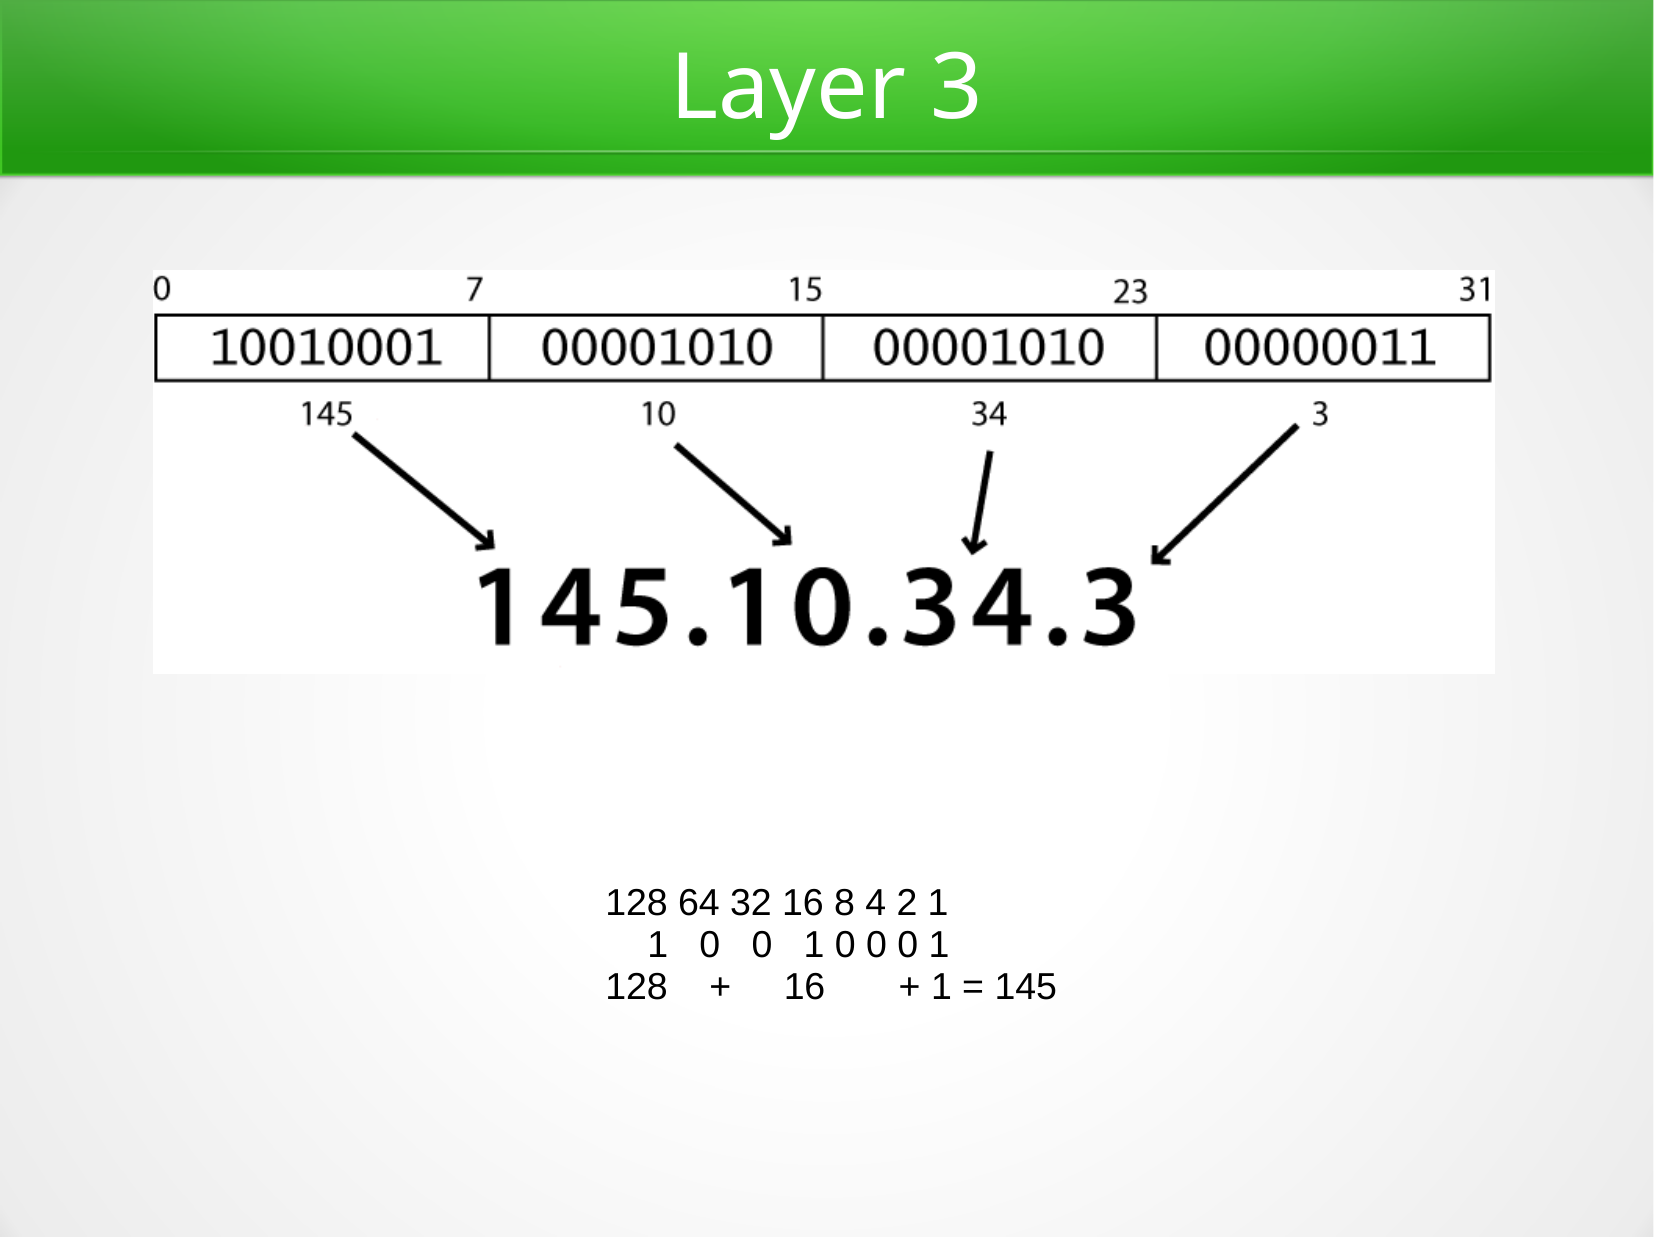

# Layer 3
128 64 32 16 8 4 2 1
 1 0 0 1 0 0 0 1
128 + 16 + 1 = 145